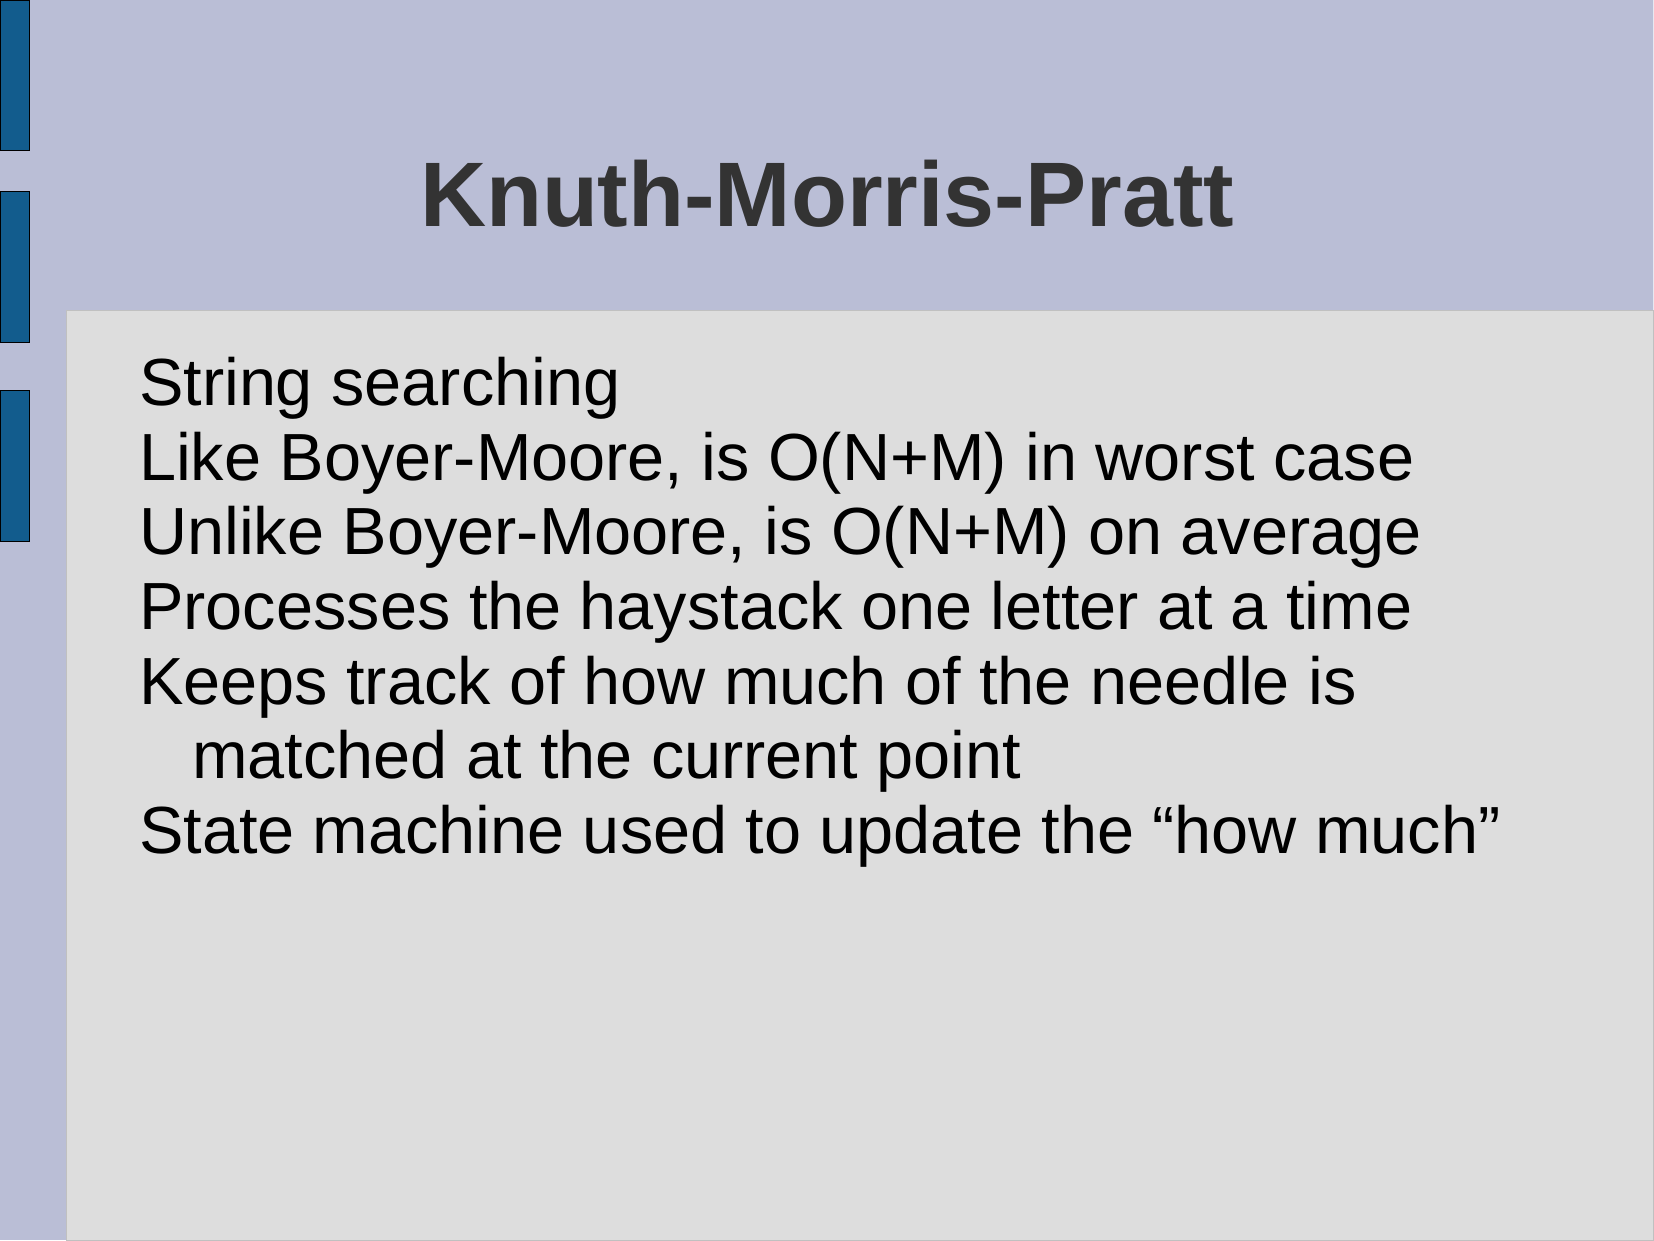

# Knuth-Morris-Pratt
String searching
Like Boyer-Moore, is O(N+M) in worst case
Unlike Boyer-Moore, is O(N+M) on average
Processes the haystack one letter at a time
Keeps track of how much of the needle is matched at the current point
State machine used to update the “how much”